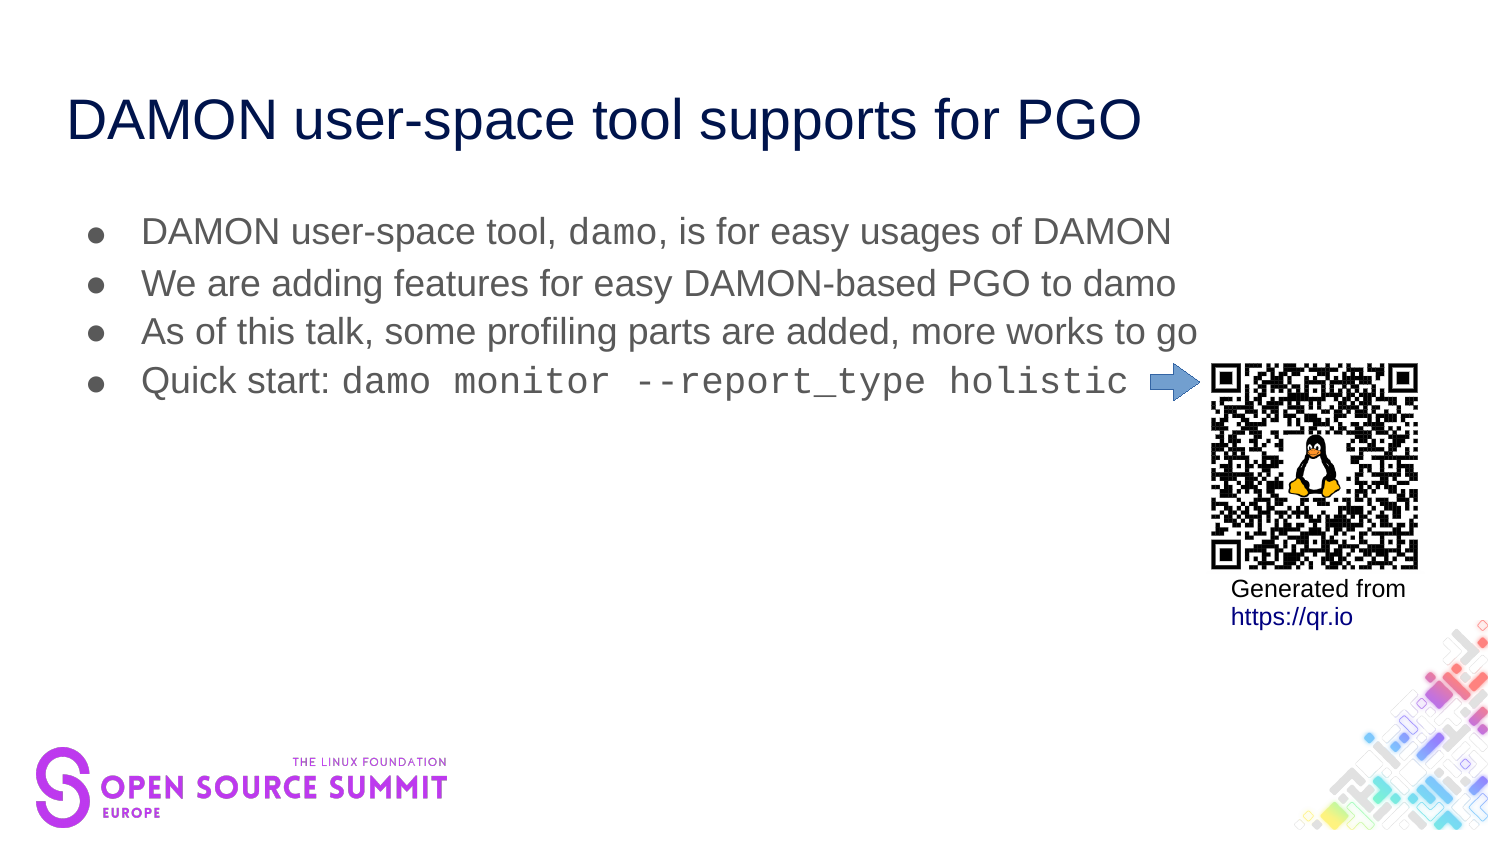

# DAMON user-space tool supports for PGO
DAMON user-space tool, damo, is for easy usages of DAMON
We are adding features for easy DAMON-based PGO to damo
As of this talk, some profiling parts are added, more works to go
Quick start: damo monitor --report_type holistic
Generated from https://qr.io